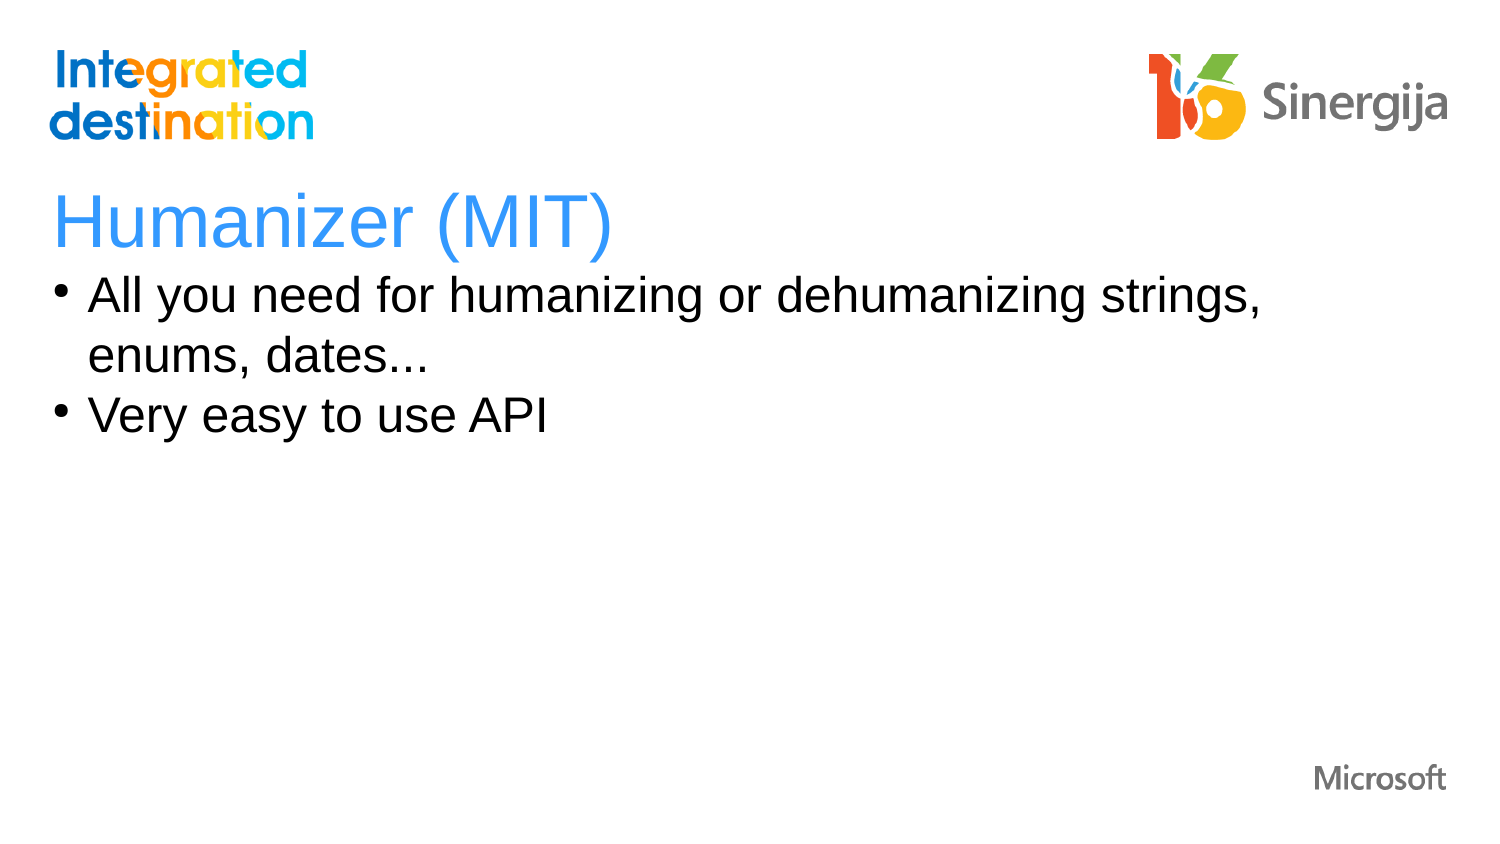

Humanizer (MIT)
All you need for humanizing or dehumanizing strings, enums, dates...
Very easy to use API